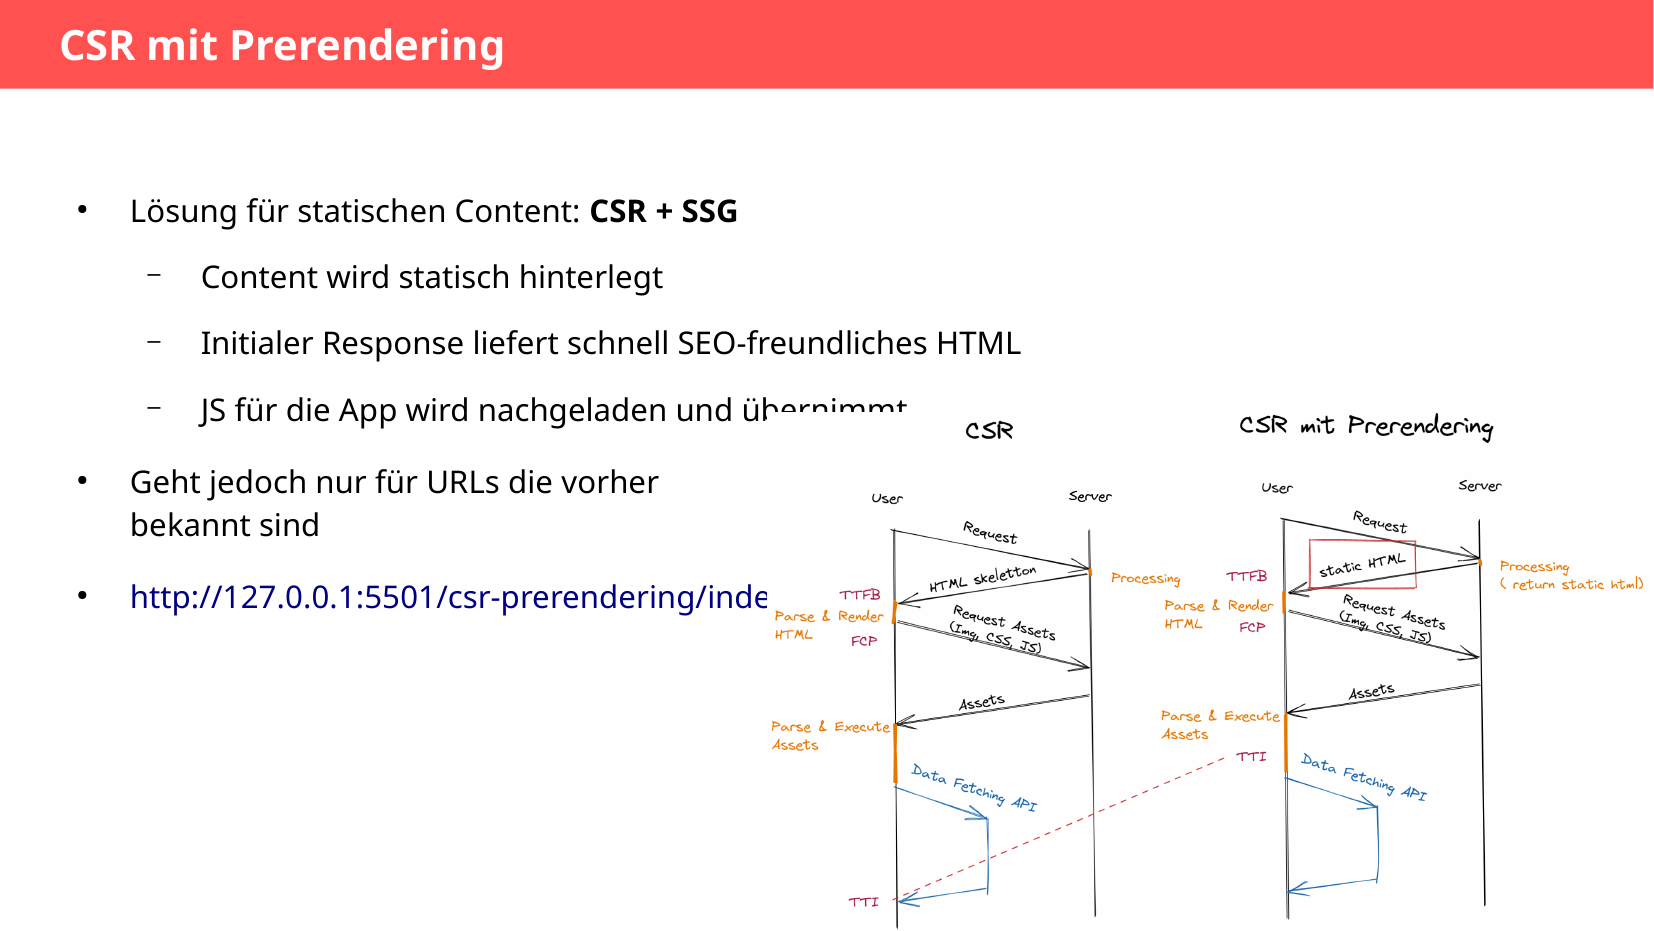

CSR mit Prerendering
# Lösung für statischen Content: CSR + SSG
Content wird statisch hinterlegt
Initialer Response liefert schnell SEO-freundliches HTML
JS für die App wird nachgeladen und übernimmt
Geht jedoch nur für URLs die vorher
bekannt sind
http://127.0.0.1:5501/csr-prerendering/index.html